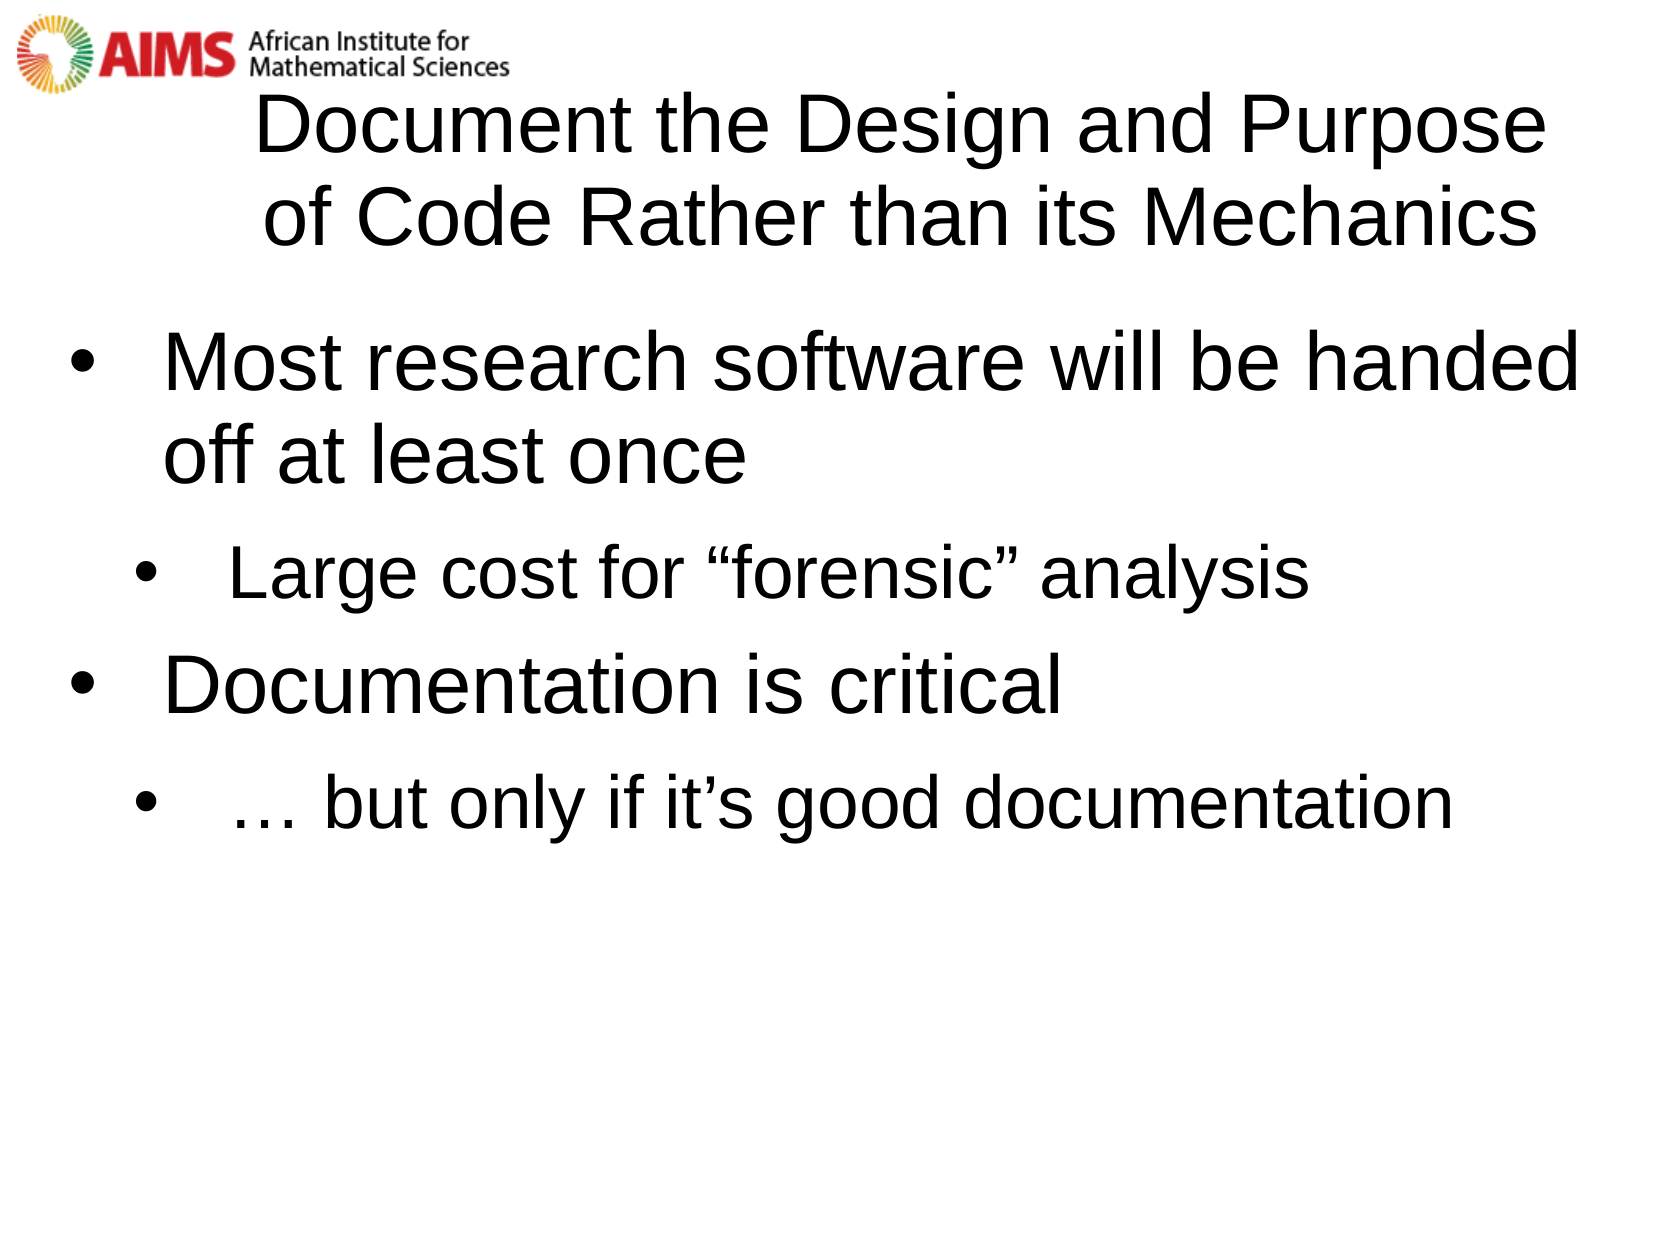

# Document the Design and Purpose of Code Rather than its Mechanics
Most research software will be handed off at least once
Large cost for “forensic” analysis
Documentation is critical
… but only if it’s good documentation